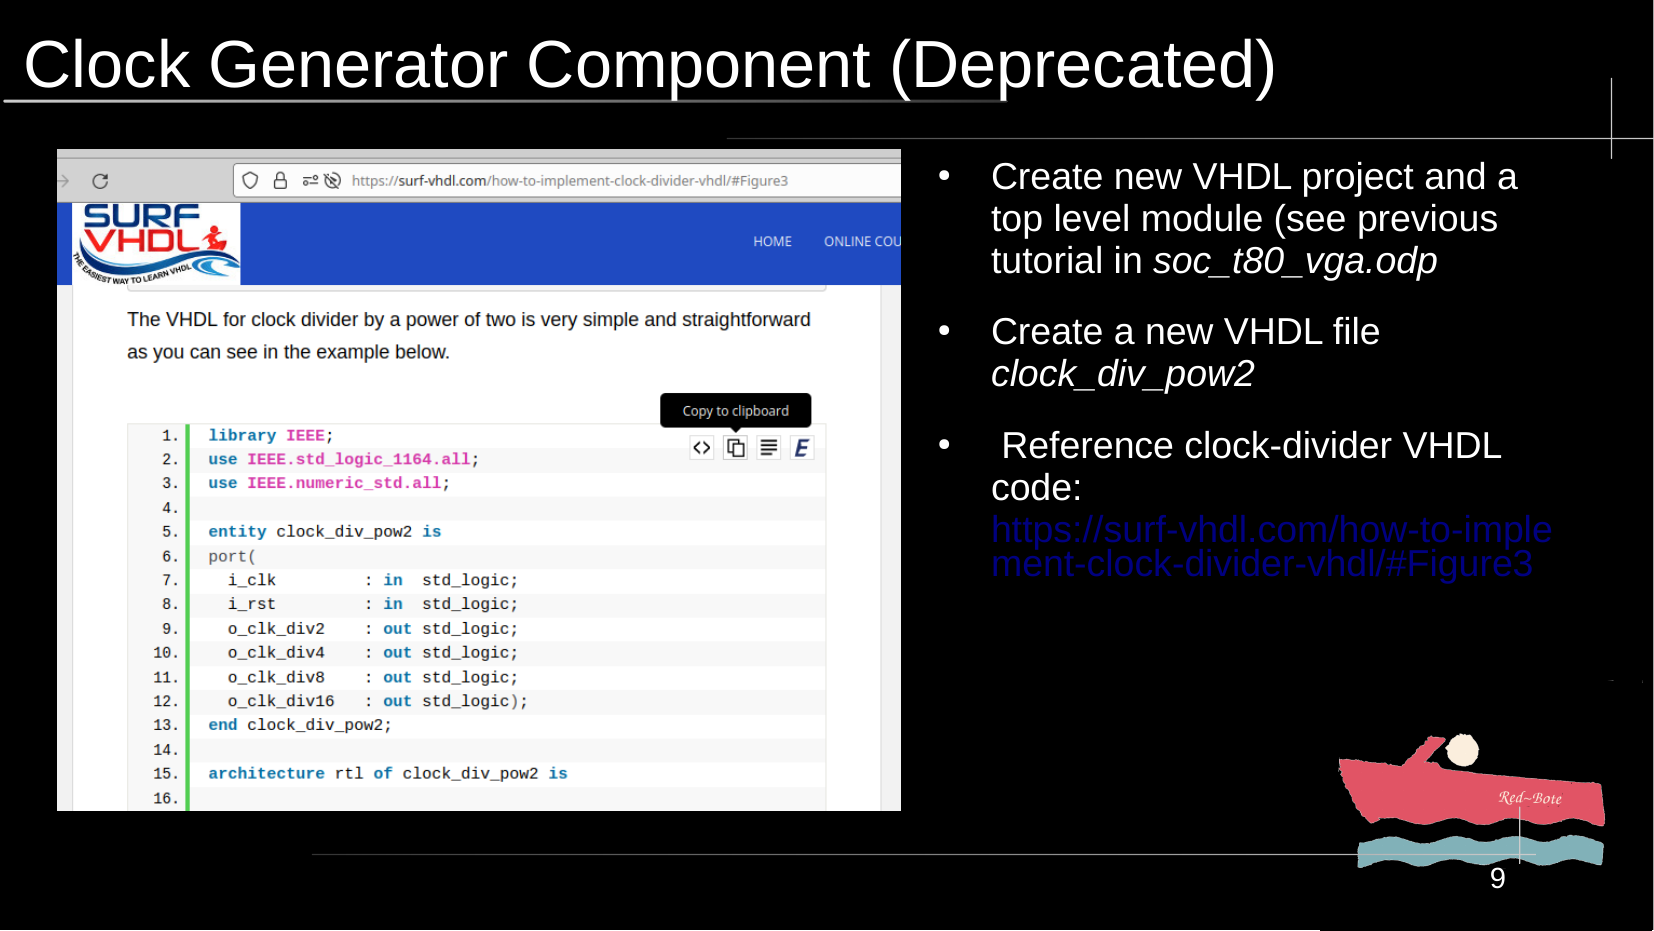

Clock Generator Component (Deprecated)
# Create new VHDL project and a top level module (see previous tutorial in soc_t80_vga.odp
Create a new VHDL file clock_div_pow2
 Reference clock-divider VHDL code: https://surf-vhdl.com/how-to-implement-clock-divider-vhdl/#Figure3
9